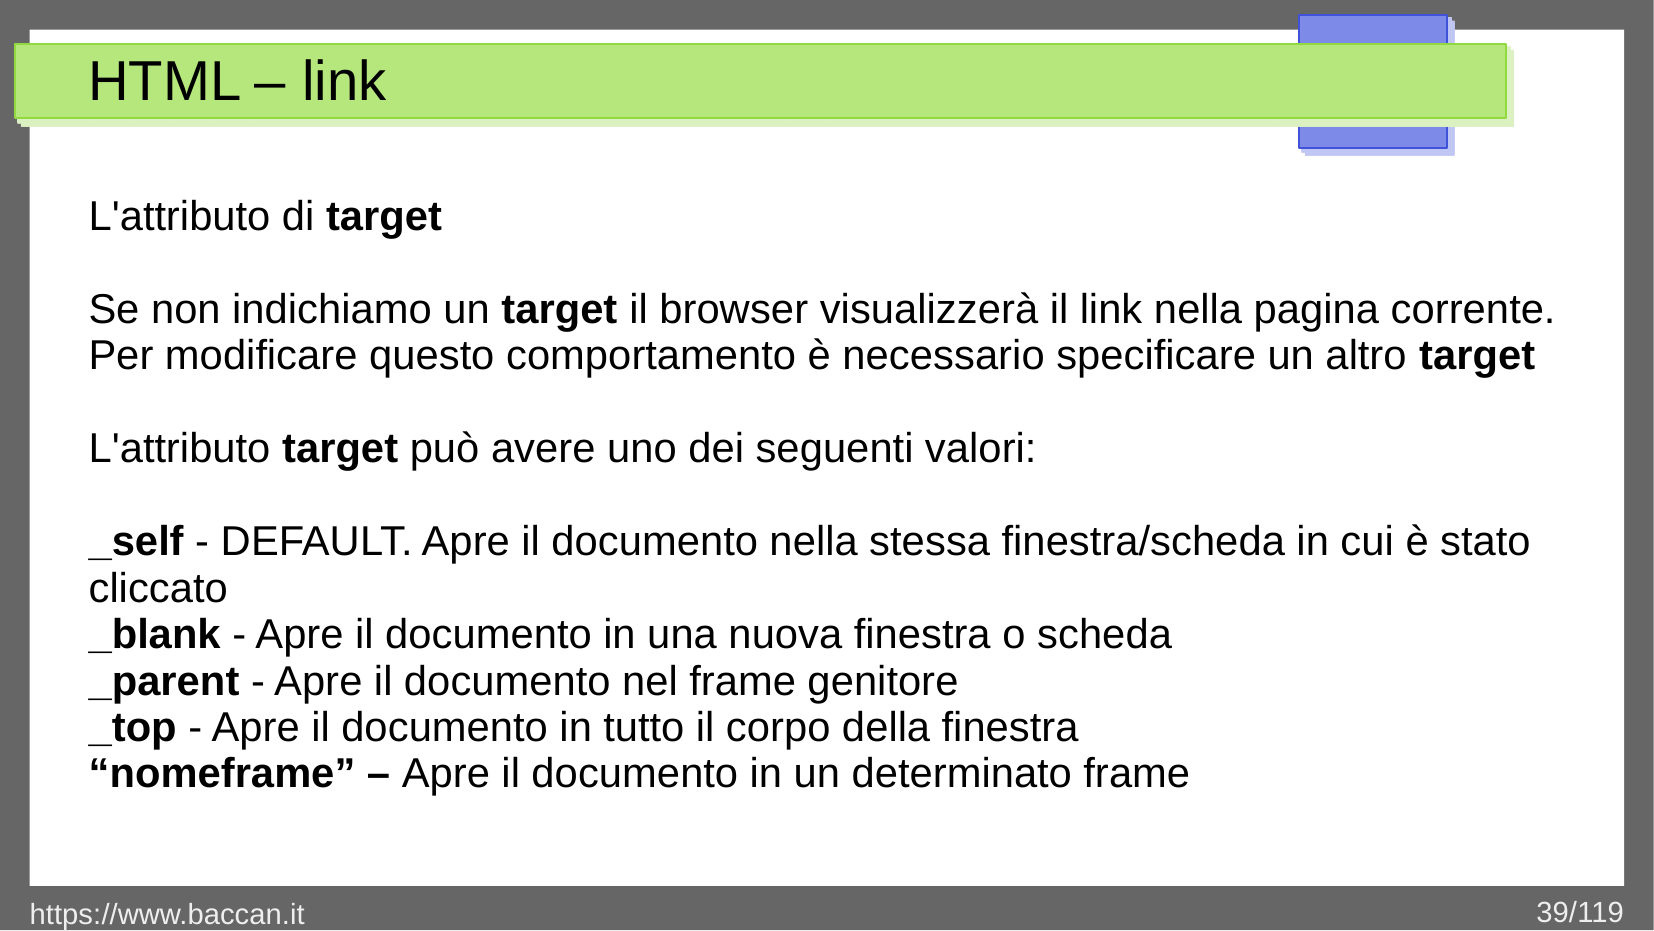

# HTML – link
L'attributo di target
Se non indichiamo un target il browser visualizzerà il link nella pagina corrente.
Per modificare questo comportamento è necessario specificare un altro target
L'attributo target può avere uno dei seguenti valori:
_self - DEFAULT. Apre il documento nella stessa finestra/scheda in cui è stato cliccato
_blank - Apre il documento in una nuova finestra o scheda
_parent - Apre il documento nel frame genitore
_top - Apre il documento in tutto il corpo della finestra
“nomeframe” – Apre il documento in un determinato frame
39
https://www.baccan.it